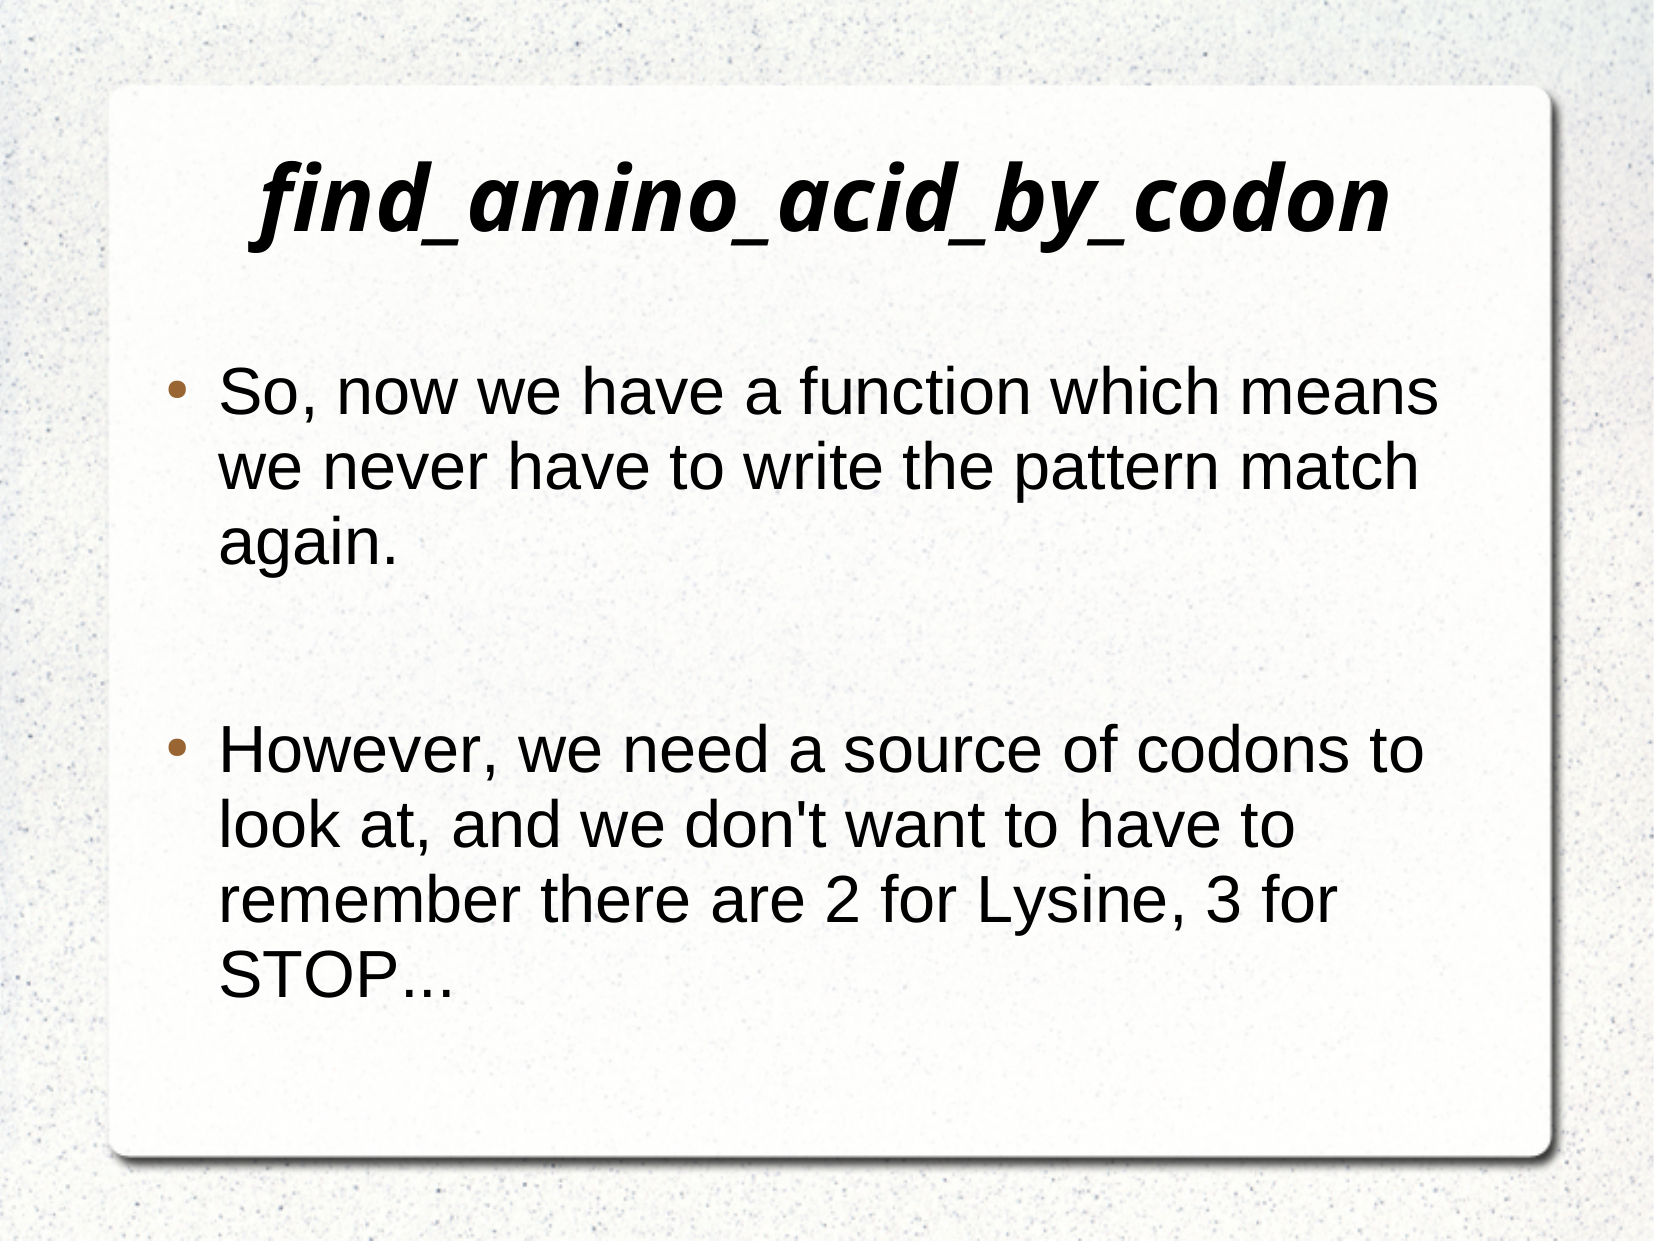

# find_amino_acid_by_codon
So, now we have a function which means we never have to write the pattern match again.
However, we need a source of codons to look at, and we don't want to have to remember there are 2 for Lysine, 3 for STOP...